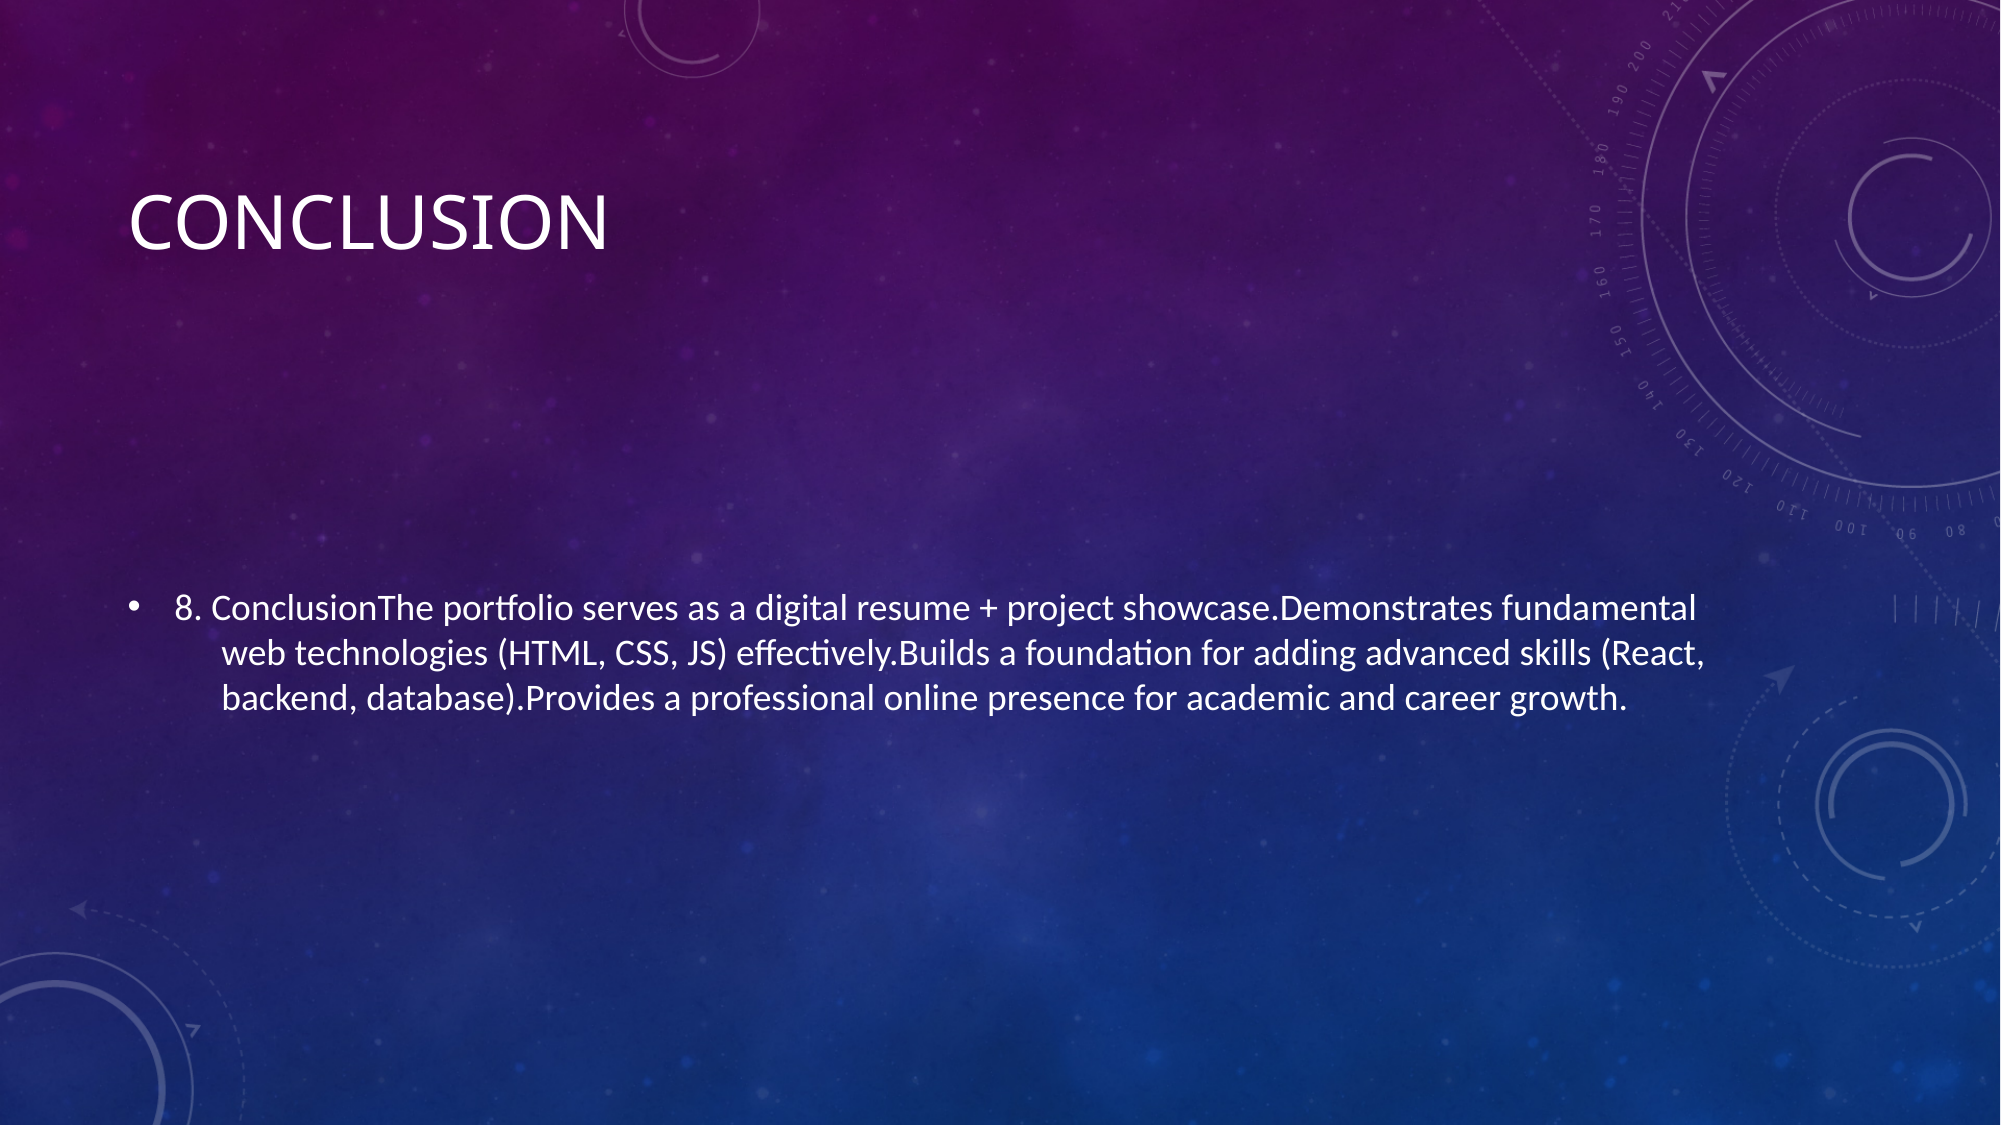

# Conclusion
8. ConclusionThe portfolio serves as a digital resume + project showcase.Demonstrates fundamental web technologies (HTML, CSS, JS) effectively.Builds a foundation for adding advanced skills (React, backend, database).Provides a professional online presence for academic and career growth.